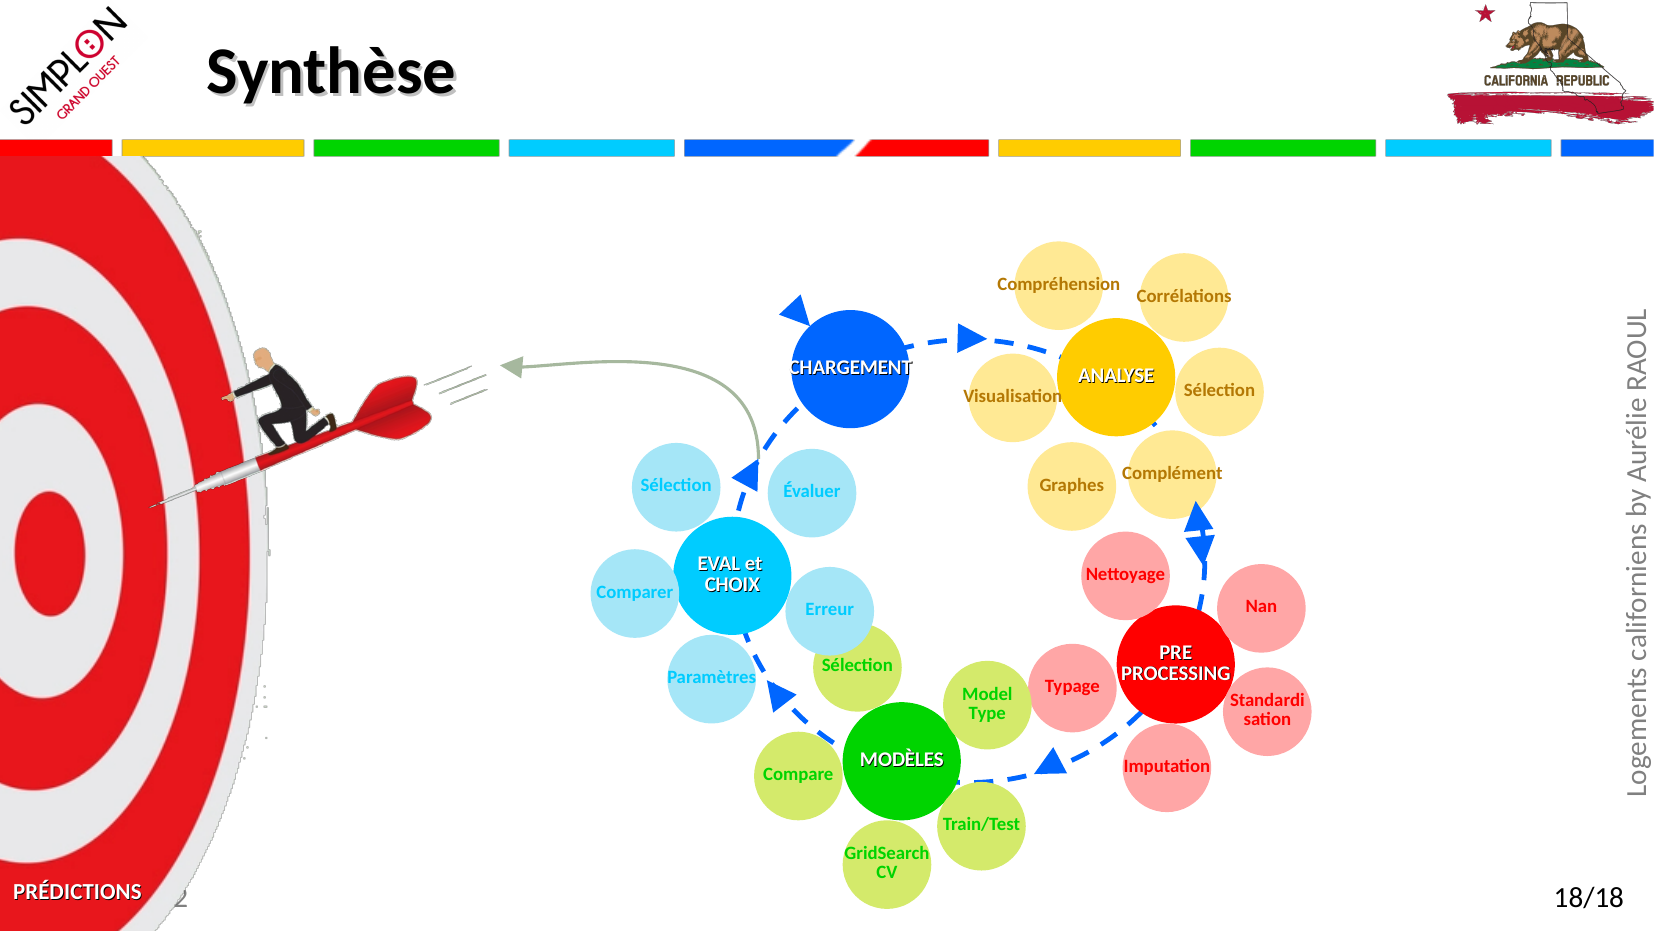

# Synthèse
Compréhension
Corrélations
CHARGEMENT
ANALYSE
Sélection
Visualisation
Complément
Graphes
Sélection
Évaluer
EVAL et
CHOIX
Nettoyage
Comparer
Nan
Erreur
PRE
PROCESSING
Sélection
Paramètres
Typage
Model
Type
Standardi
sation
MODÈLES
Imputation
Compare
Train/Test
GridSearch
CV
PRÉDICTIONS
18